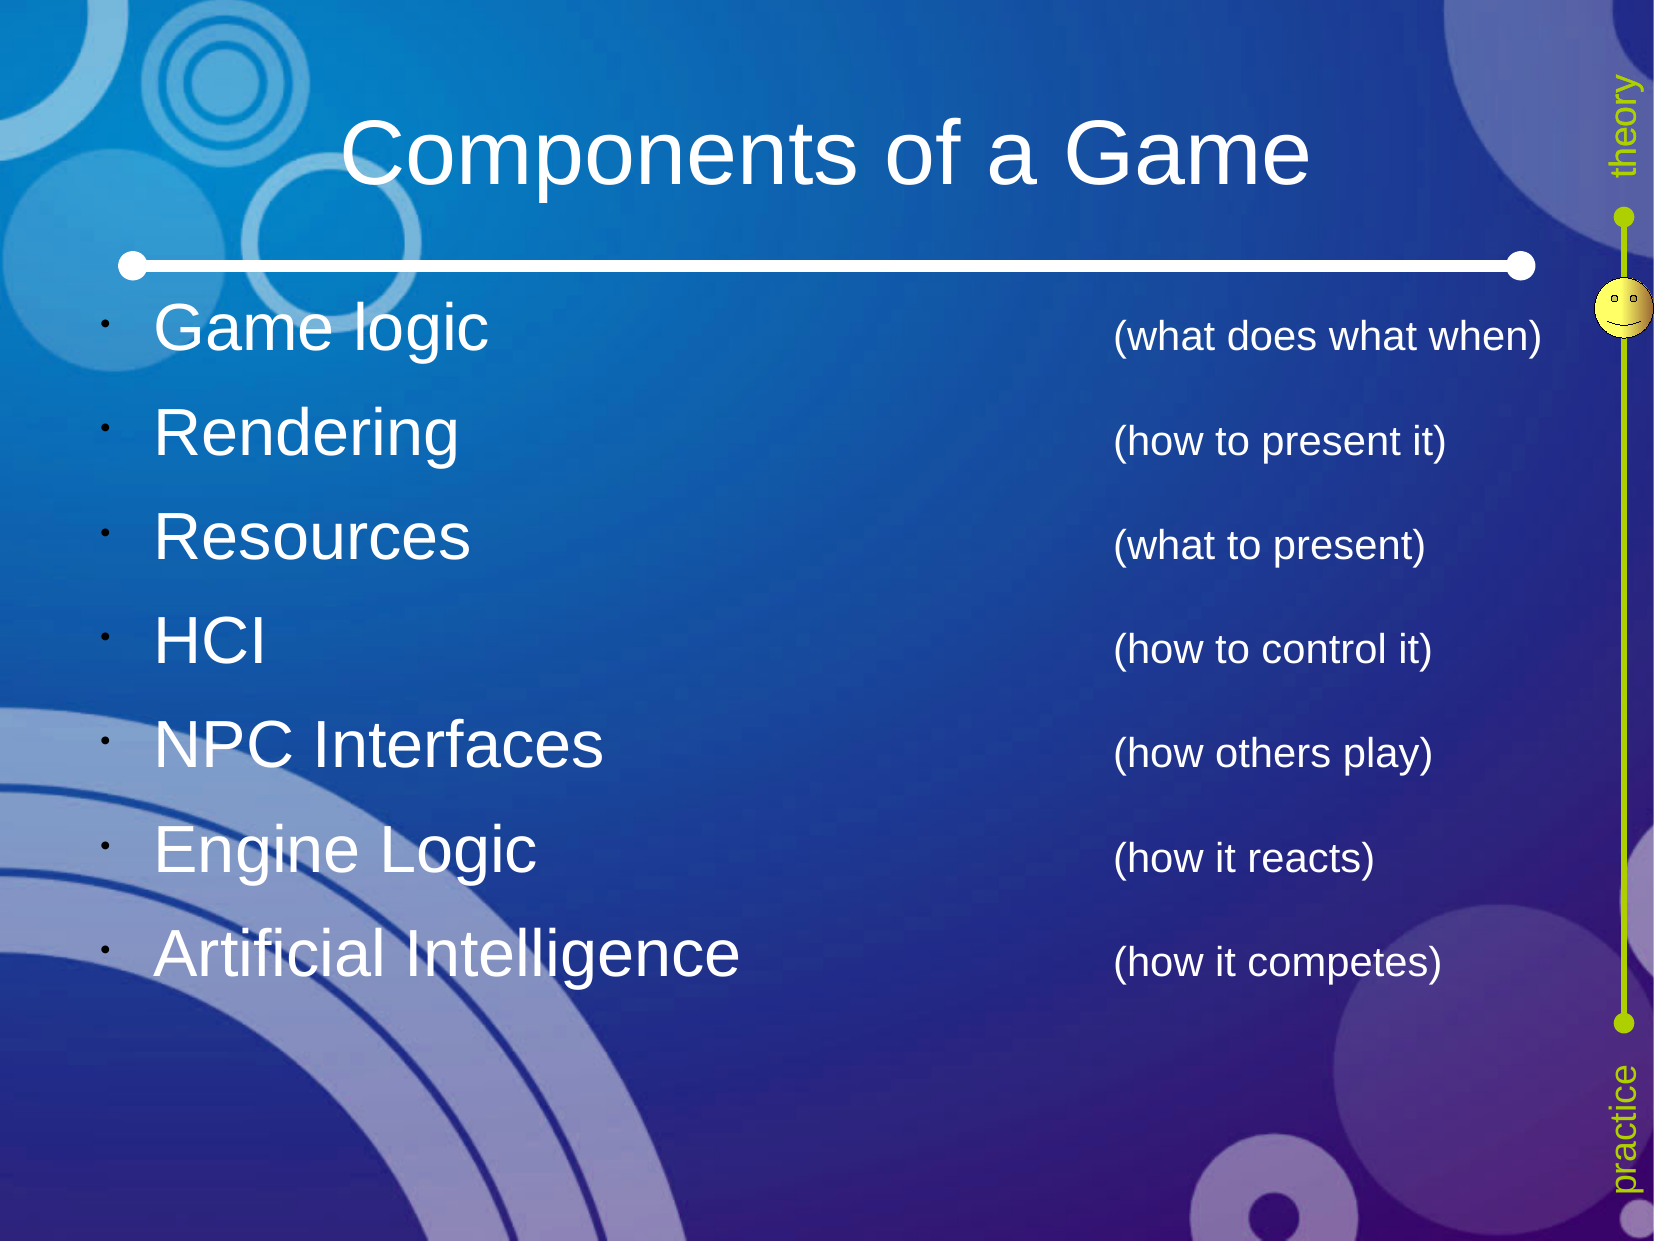

# Components of a Game
Game logic 									(what does what when)
Rendering 									(how to present it)
Resources 									(what to present)
HCI												(how to control it)
NPC Interfaces							(how others play)
Engine Logic 								(how it reacts)
Artificial Intelligence 					(how it competes)